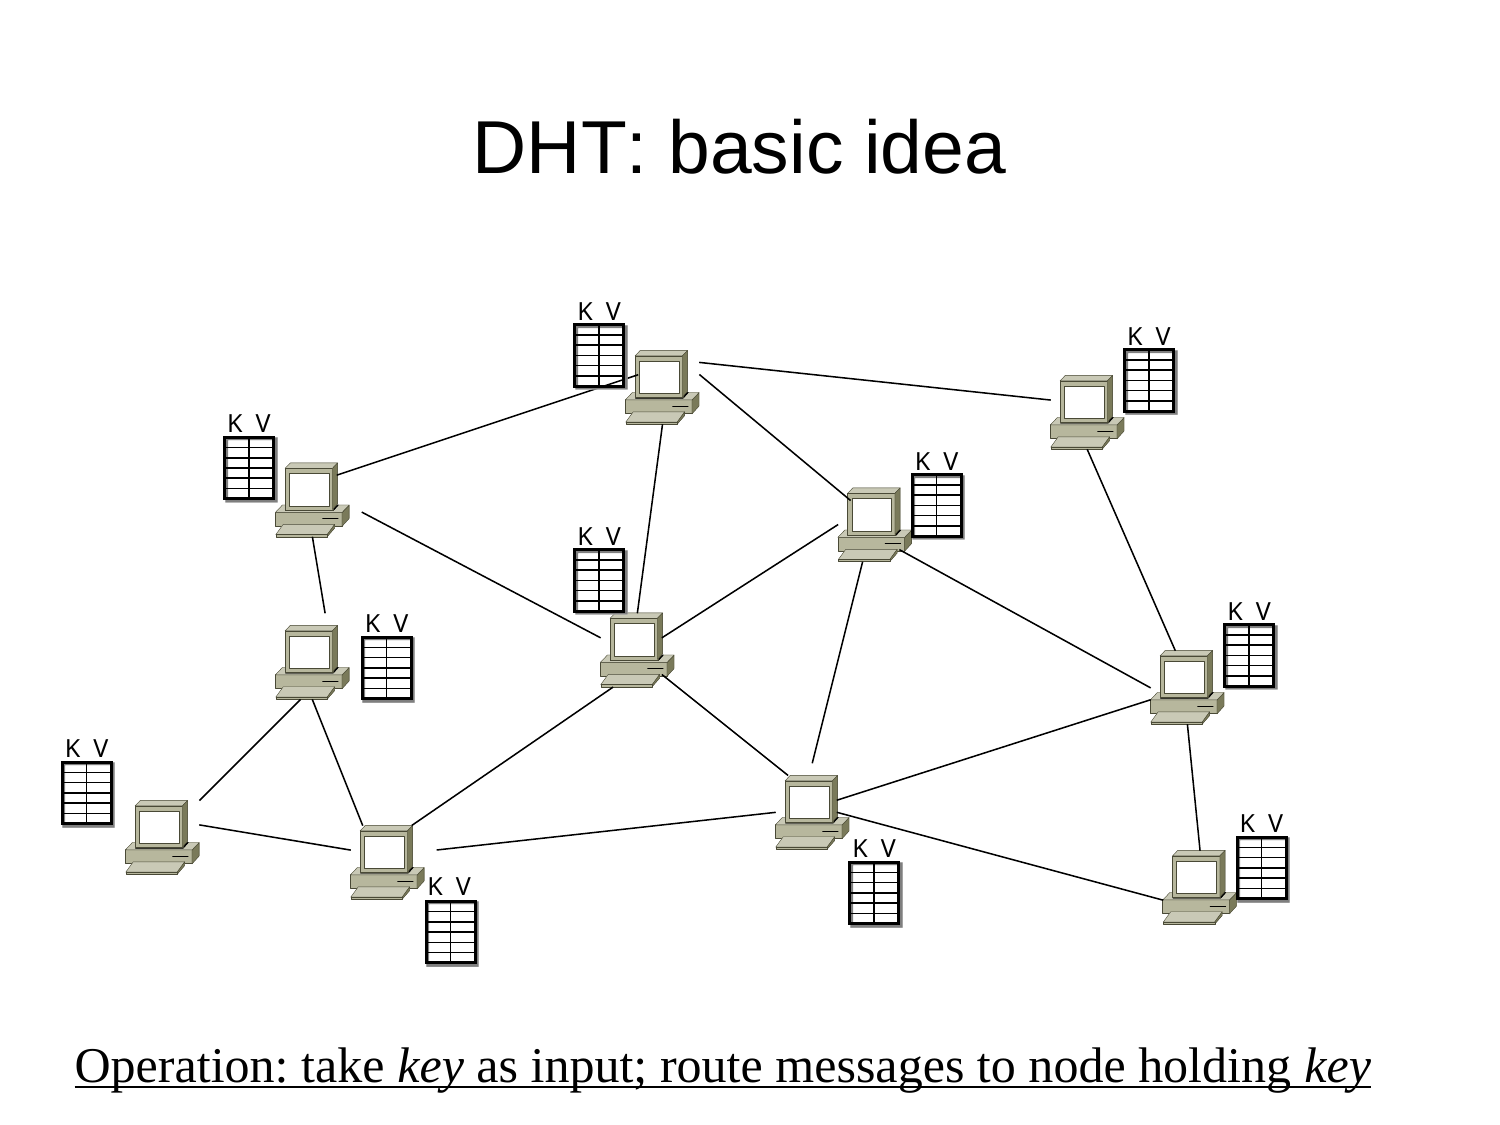

# DHT: basic idea
K V
K V
K V
K V
K V
K V
K V
K V
K V
K V
K V
Operation: take key as input; route messages to node holding key